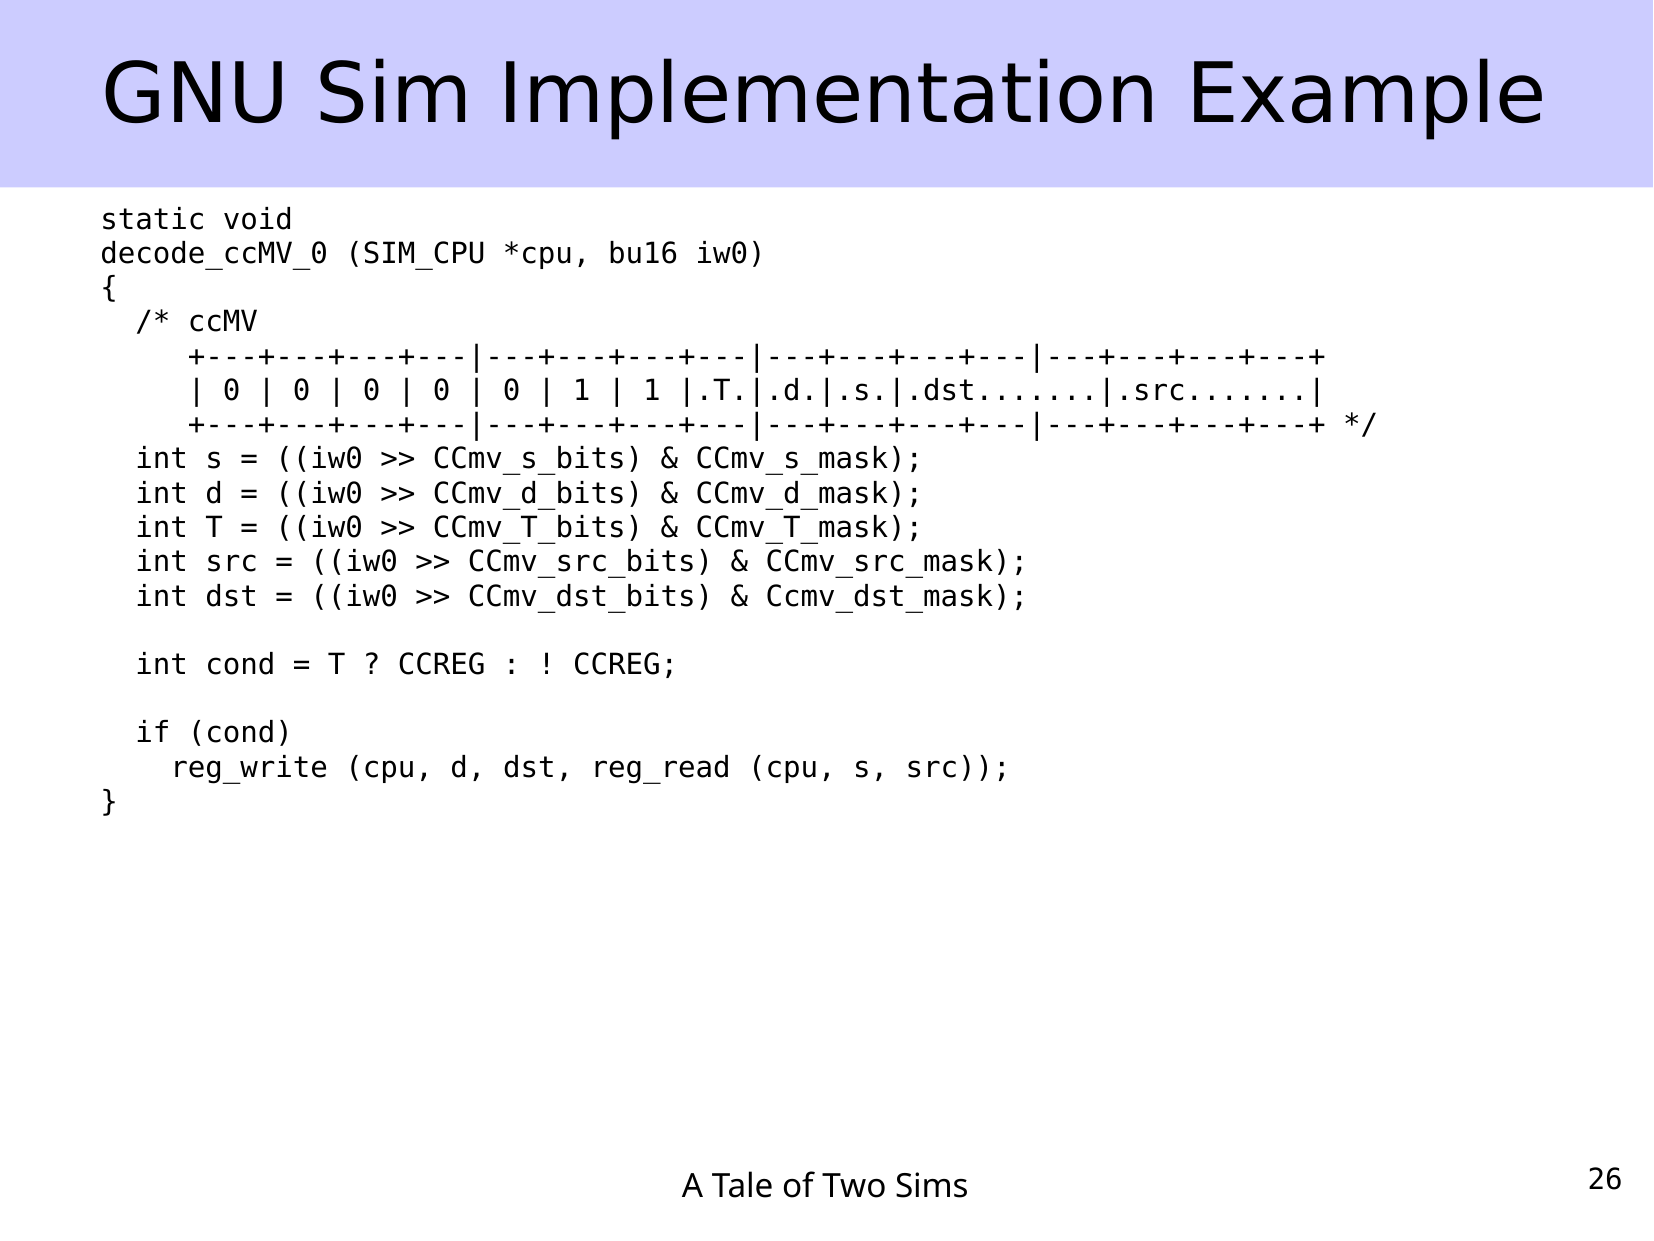

# GNU Sim Implementation Example
static void
decode_ccMV_0 (SIM_CPU *cpu, bu16 iw0)
{
 /* ccMV
 +---+---+---+---|---+---+---+---|---+---+---+---|---+---+---+---+
 | 0 | 0 | 0 | 0 | 0 | 1 | 1 |.T.|.d.|.s.|.dst.......|.src.......|
 +---+---+---+---|---+---+---+---|---+---+---+---|---+---+---+---+ */
 int s = ((iw0 >> CCmv_s_bits) & CCmv_s_mask);
 int d = ((iw0 >> CCmv_d_bits) & CCmv_d_mask);
 int T = ((iw0 >> CCmv_T_bits) & CCmv_T_mask);
 int src = ((iw0 >> CCmv_src_bits) & CCmv_src_mask);
 int dst = ((iw0 >> CCmv_dst_bits) & Ccmv_dst_mask);
 int cond = T ? CCREG : ! CCREG;
 if (cond)
 reg_write (cpu, d, dst, reg_read (cpu, s, src));
}
26